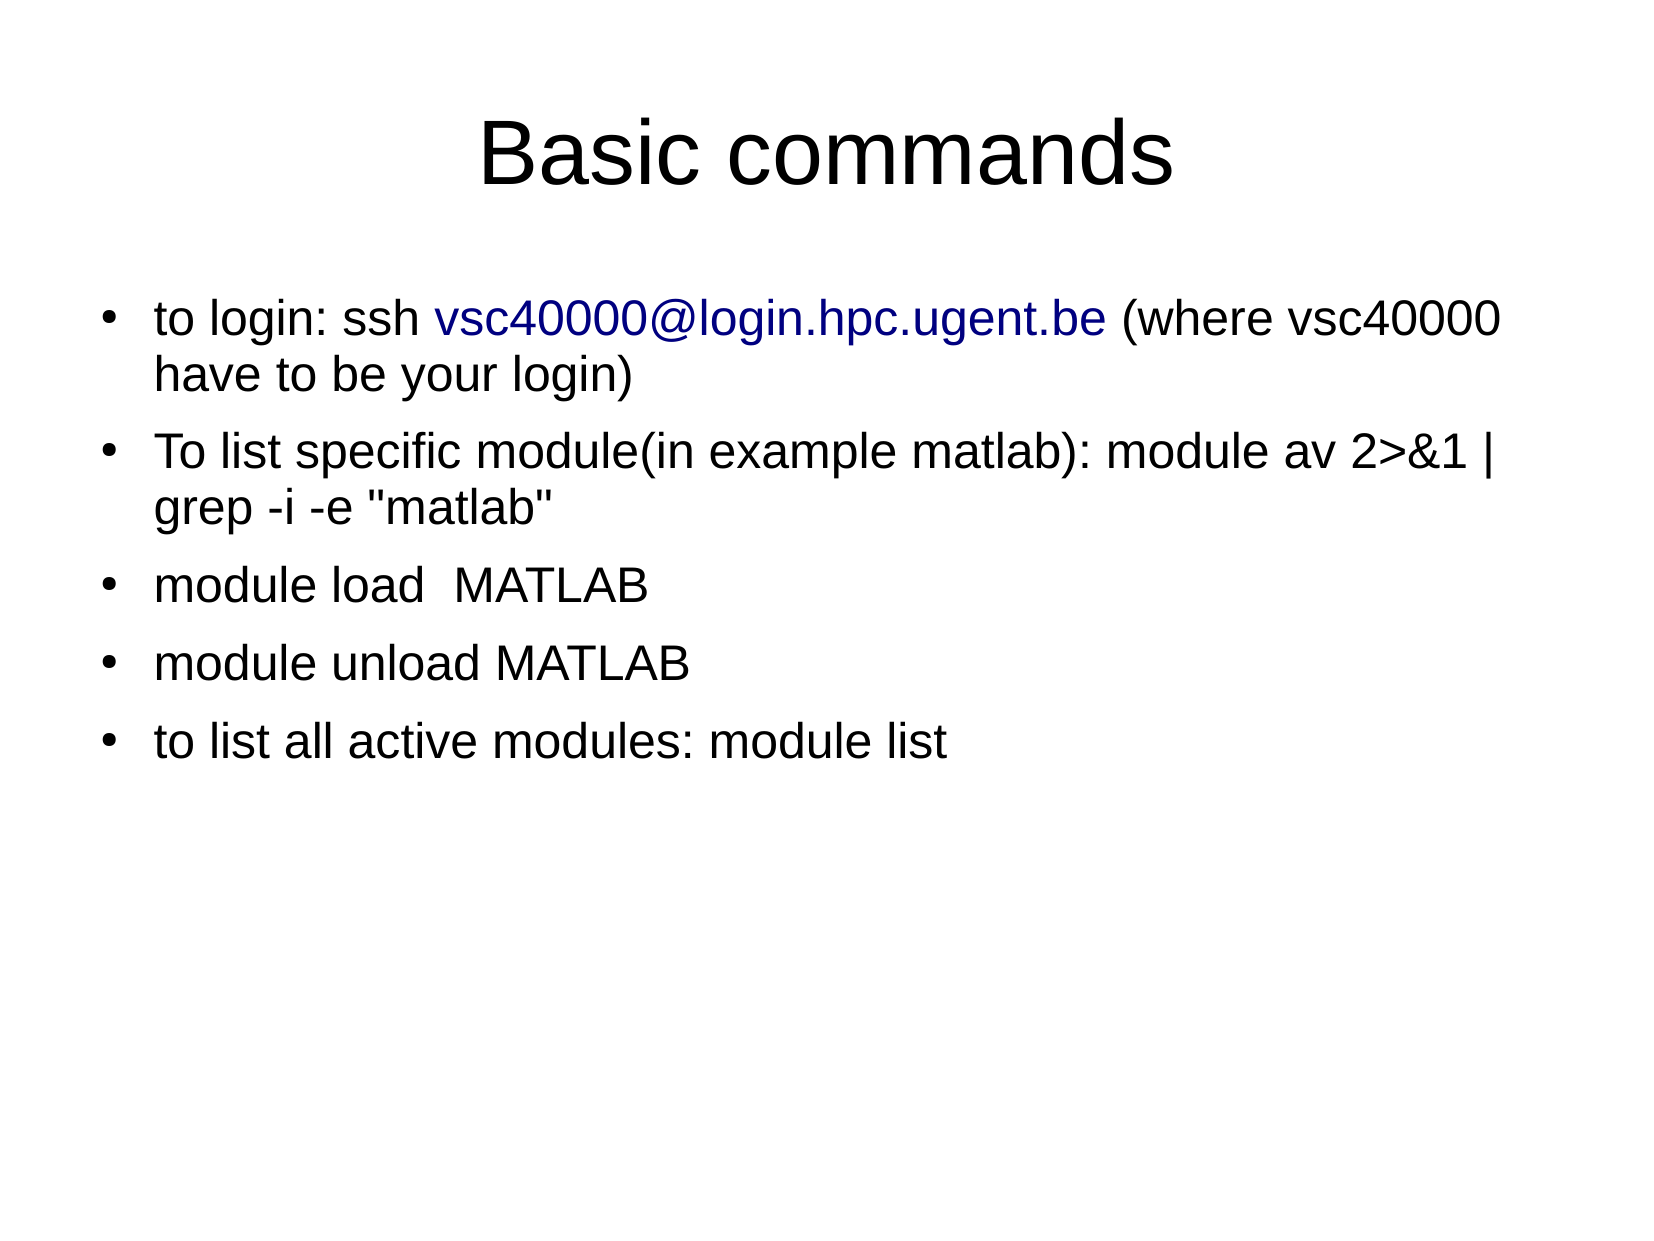

# Basic commands
to login: ssh vsc40000@login.hpc.ugent.be (where vsc40000 have to be your login)
To list specific module(in example matlab): module av 2>&1 | grep -i -e "matlab"
module load MATLAB
module unload MATLAB
to list all active modules: module list